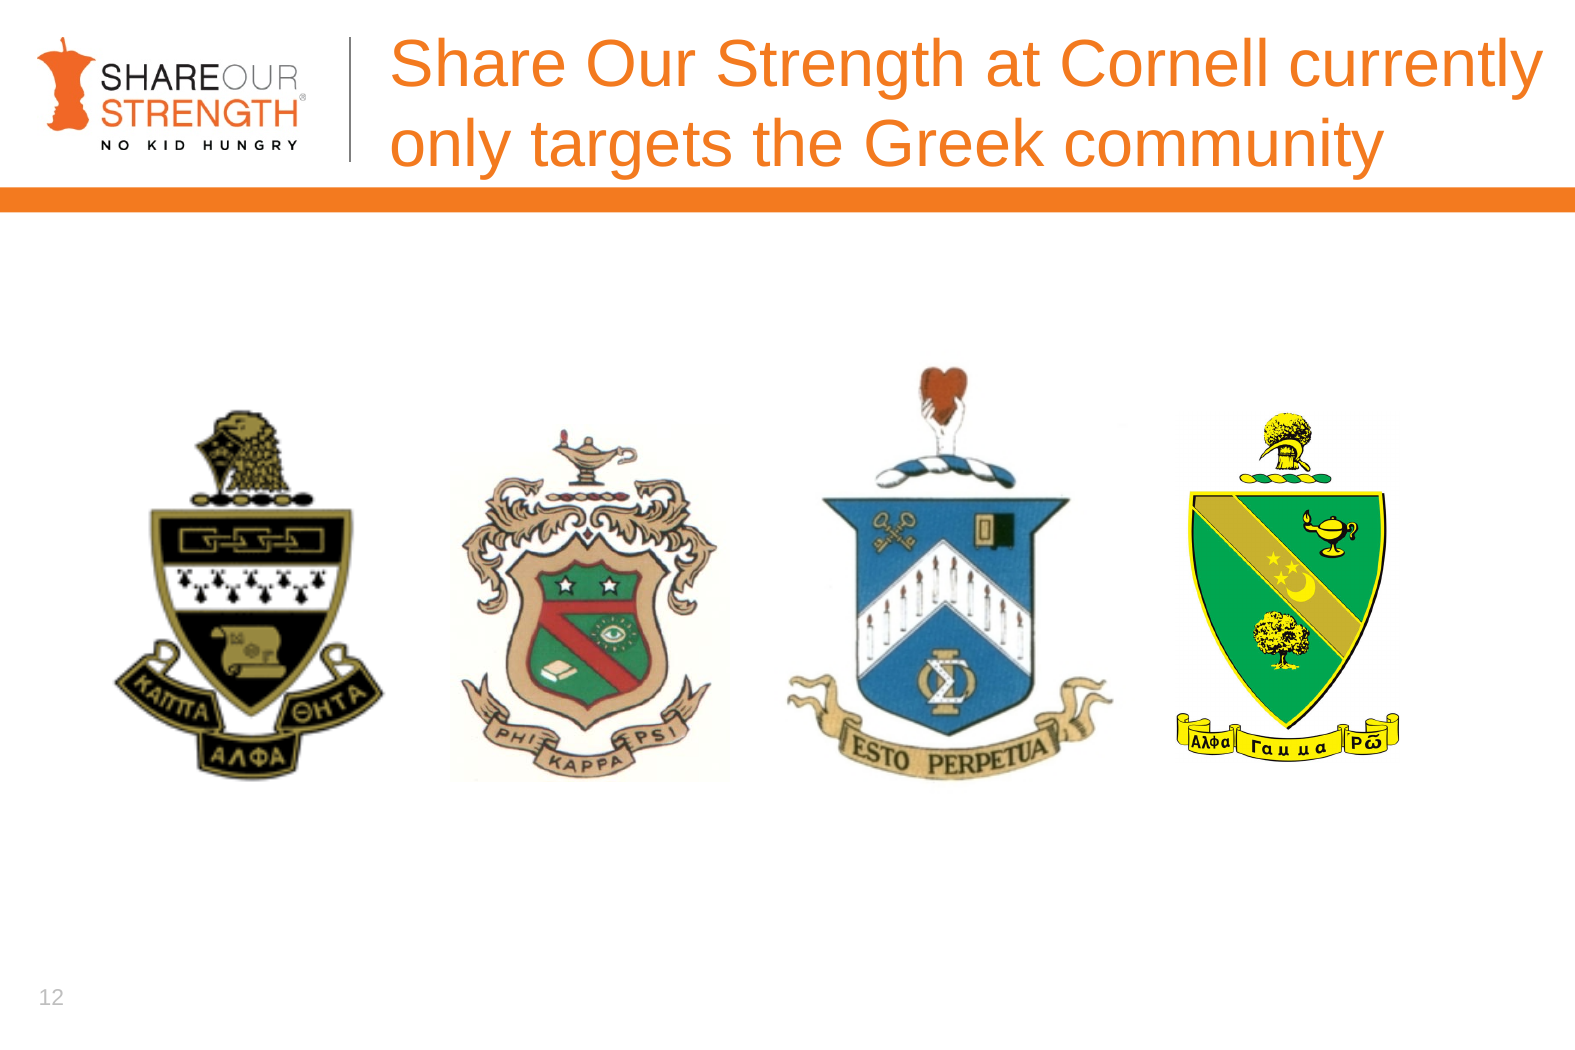

# Share Our Strength at Cornell currently only targets the Greek community